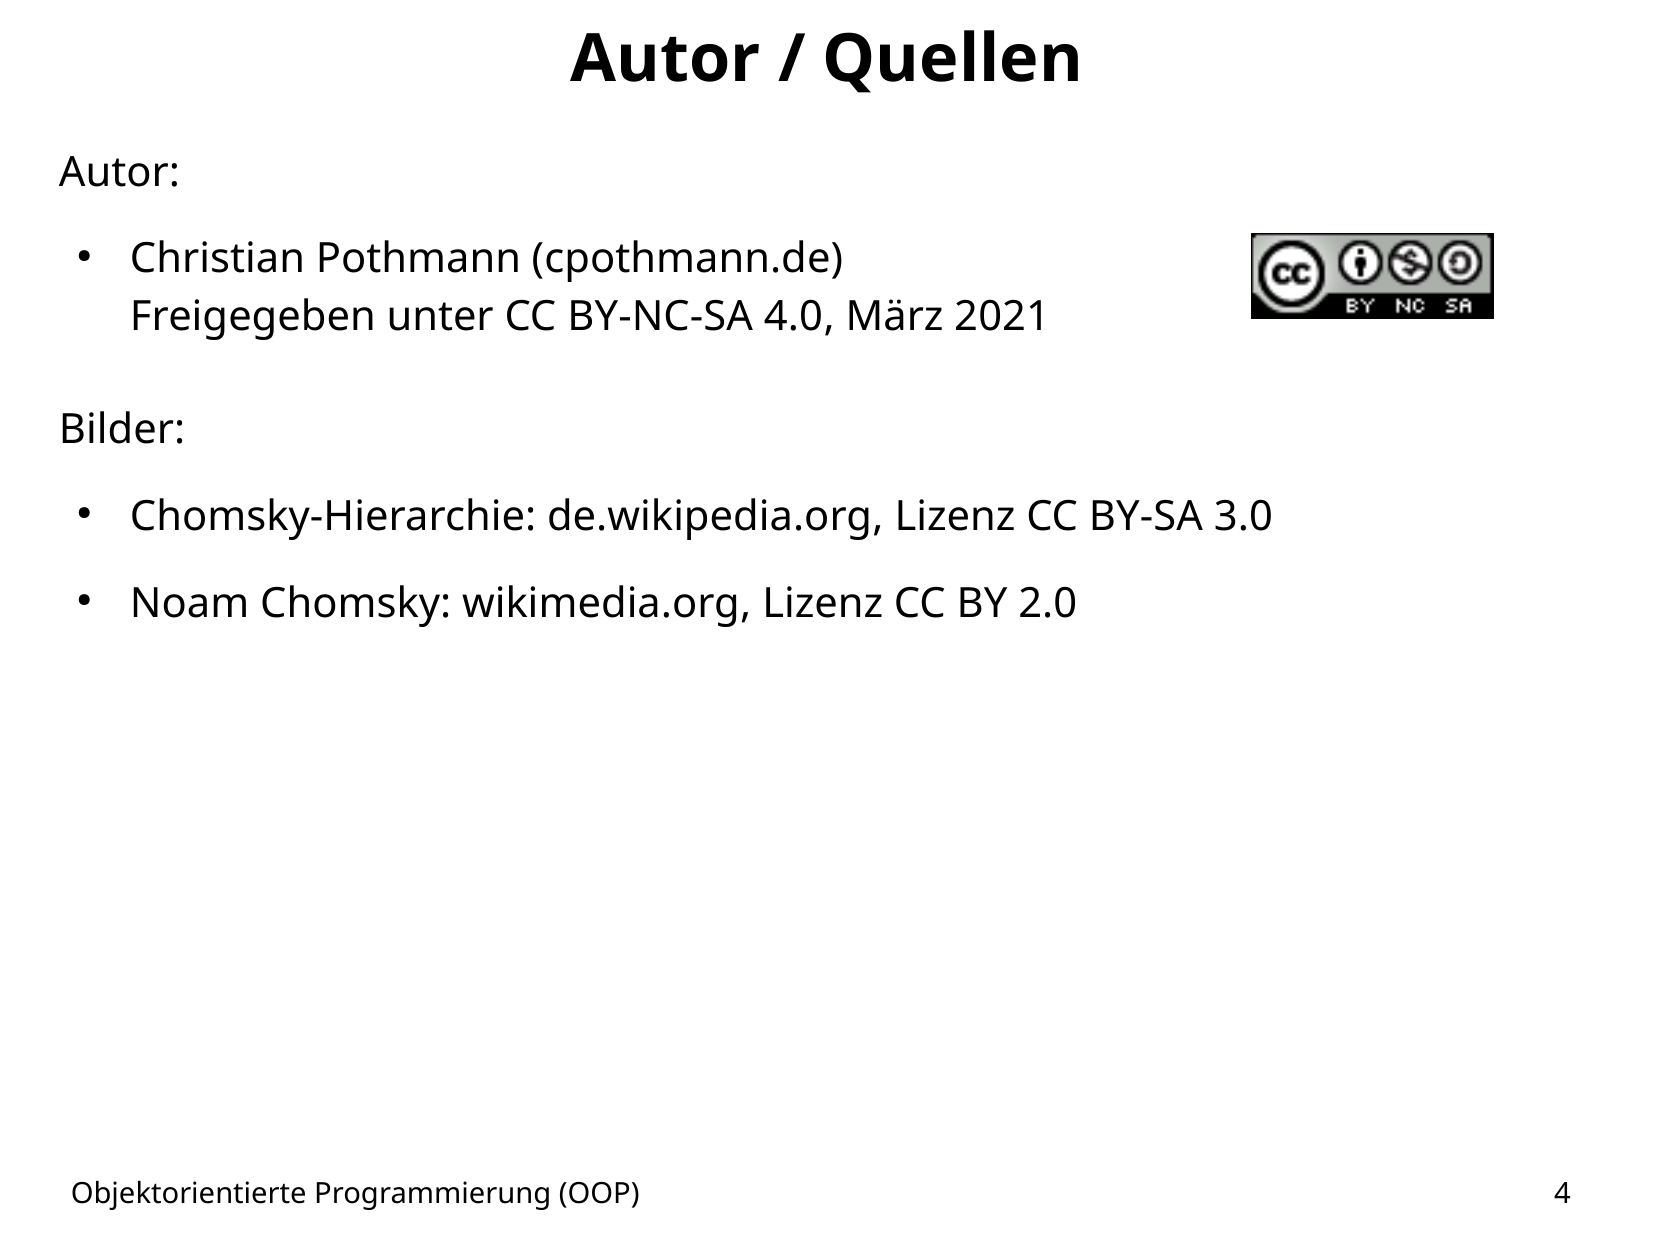

# Autor / Quellen
Autor:
Christian Pothmann (cpothmann.de)
Freigegeben unter CC BY-NC-SA 4.0, März 2021
Bilder:
Chomsky-Hierarchie: de.wikipedia.org, Lizenz CC BY-SA 3.0
Noam Chomsky: wikimedia.org, Lizenz CC BY 2.0
Objektorientierte Programmierung (OOP)
4